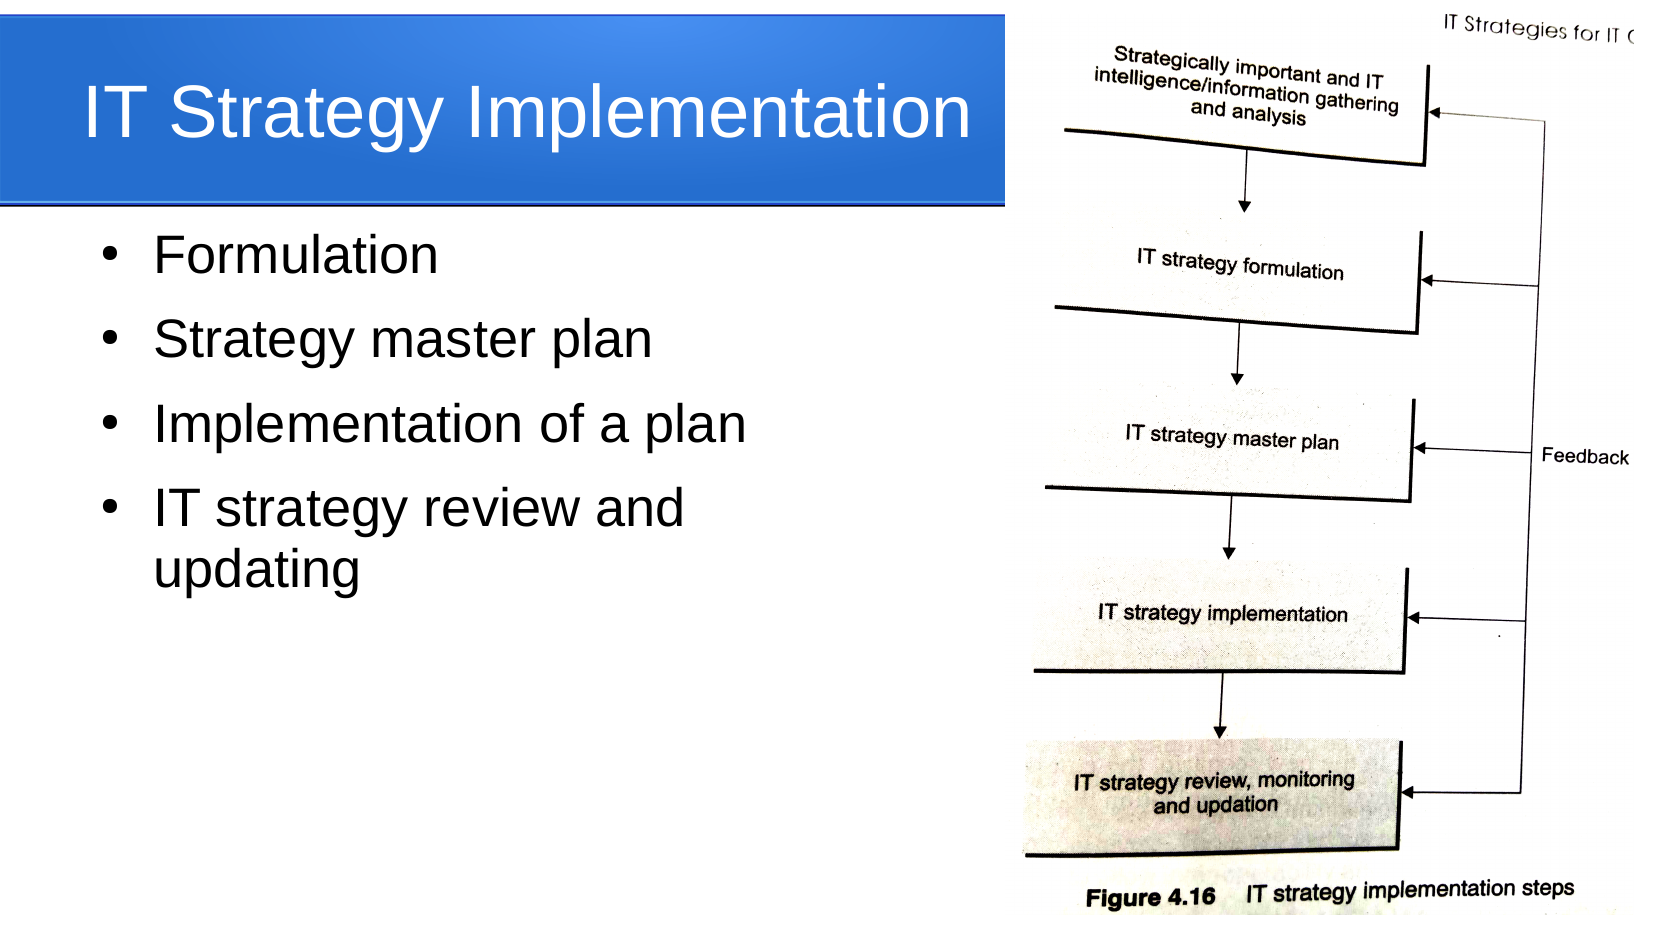

# IT Strategy Implementation
Formulation
Strategy master plan
Implementation of a plan
IT strategy review and updating